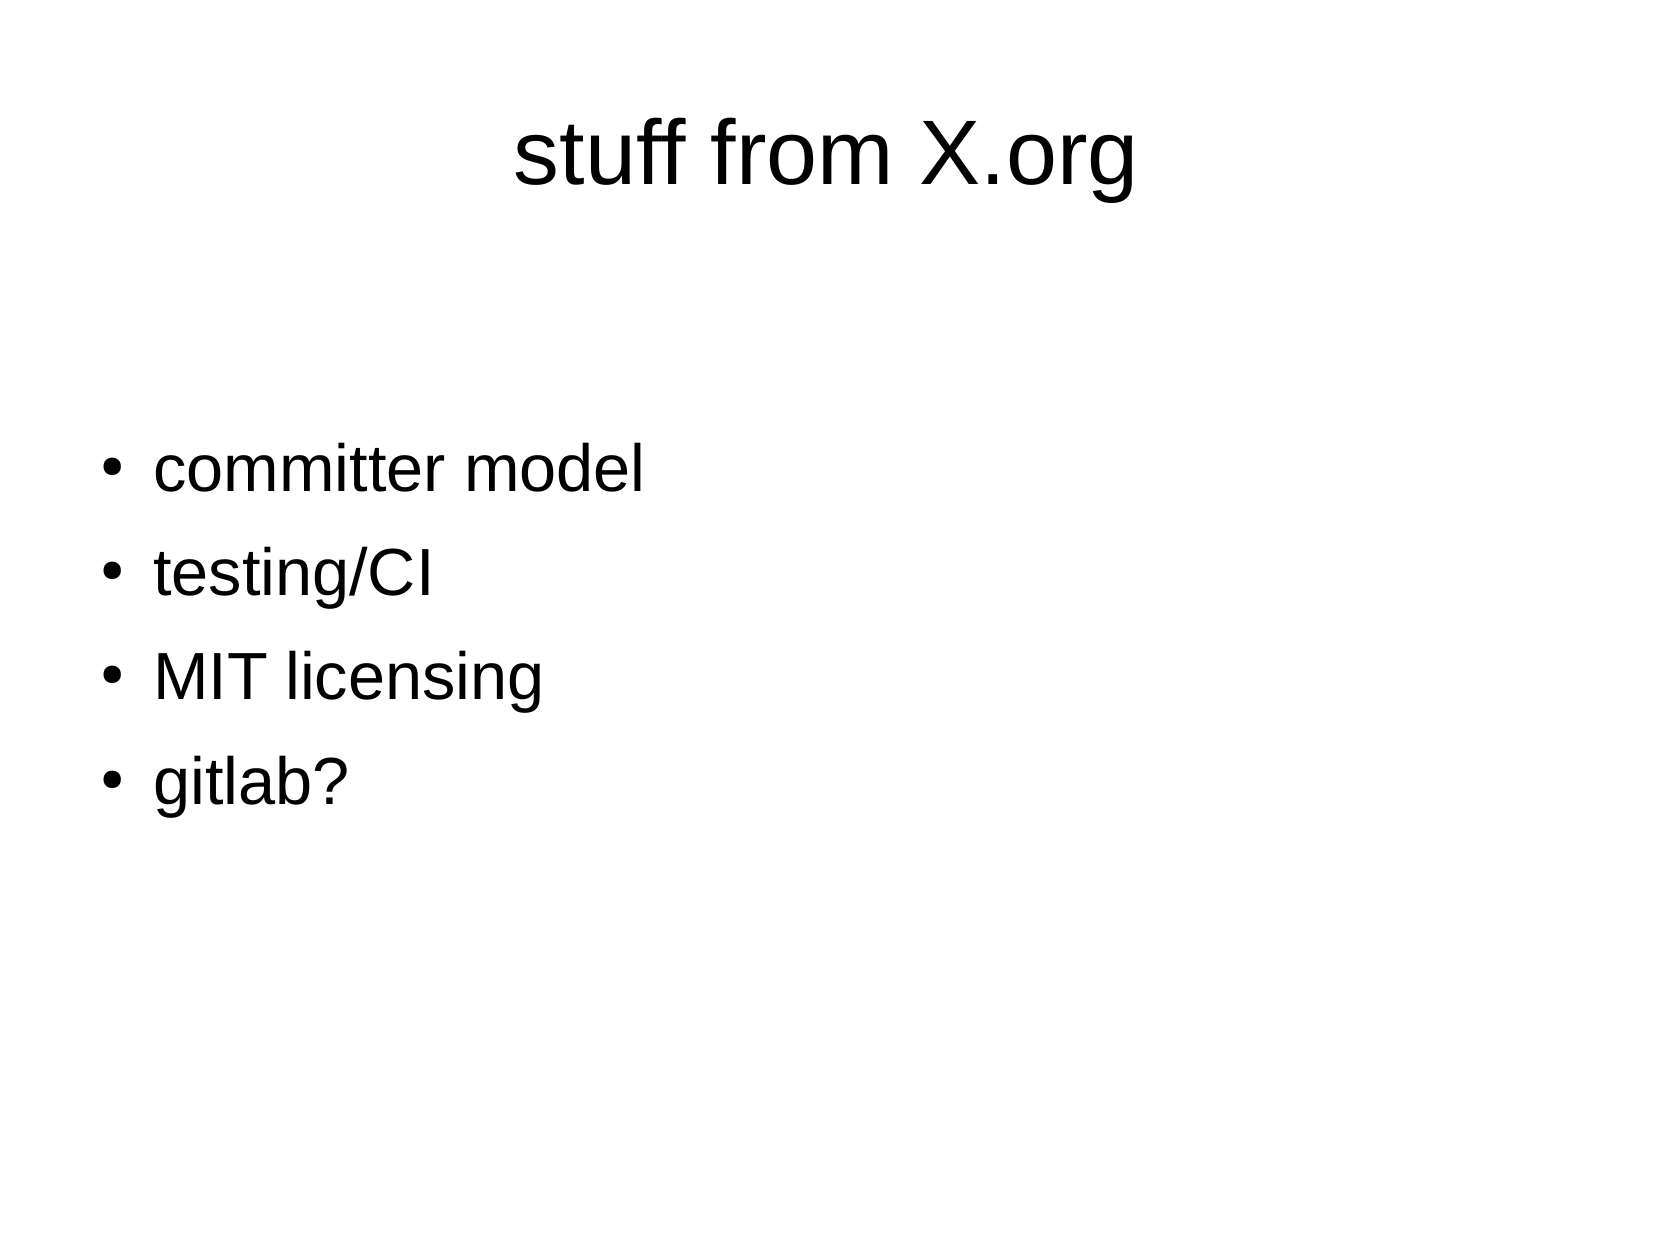

# stuff from X.org
committer model
testing/CI
MIT licensing
gitlab?